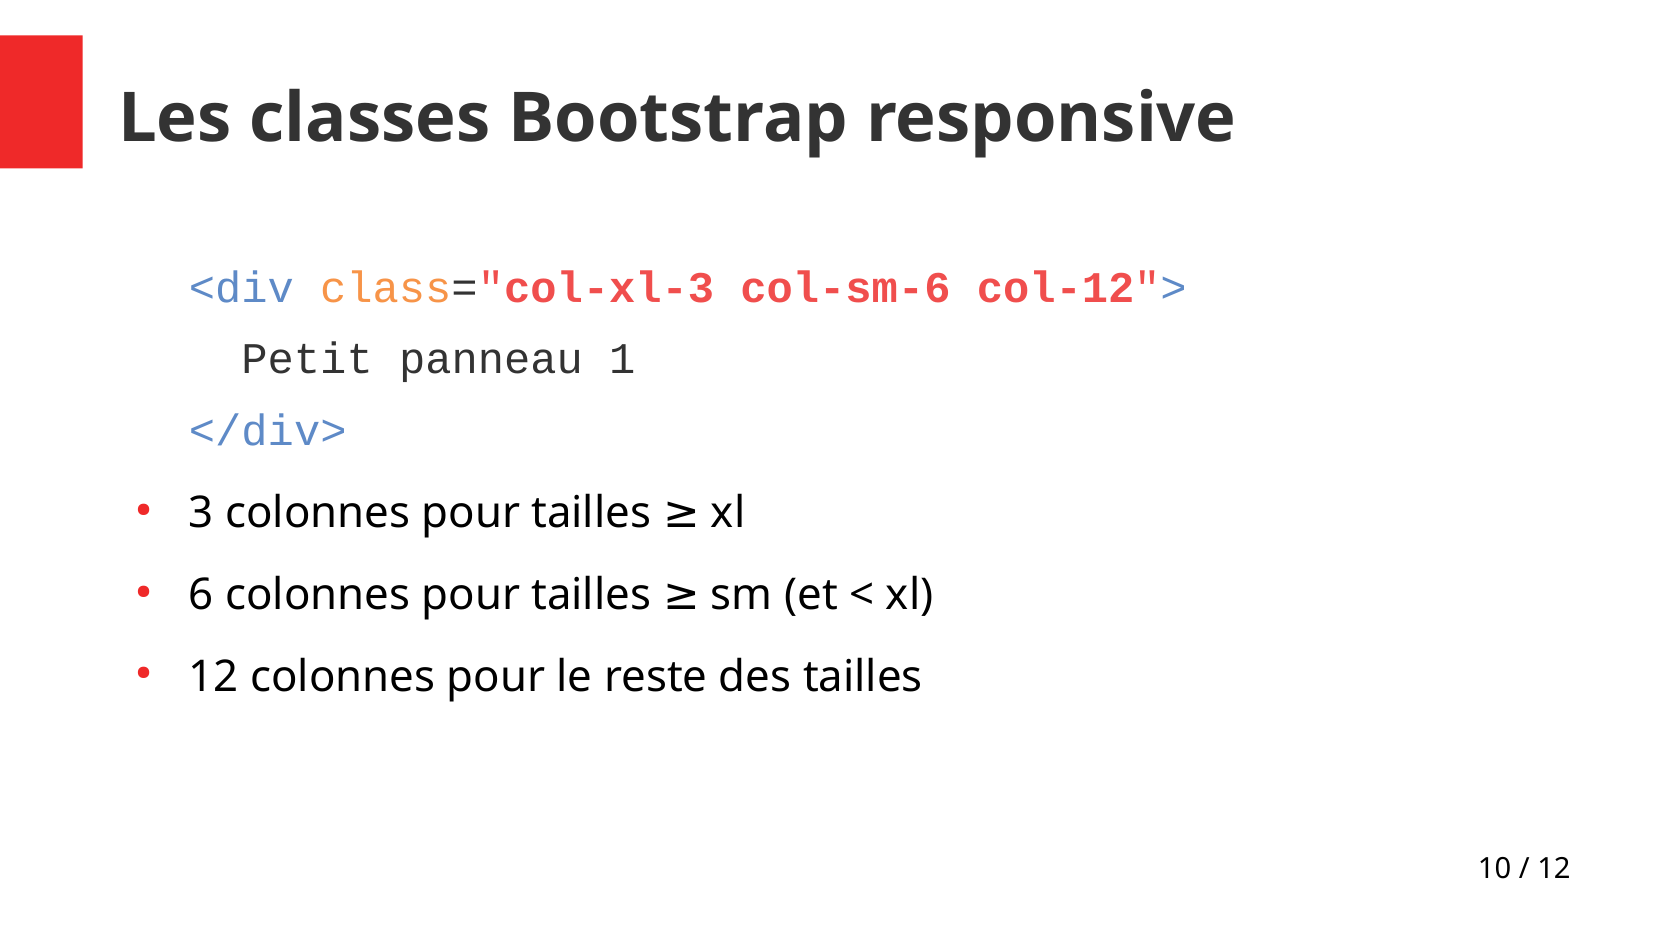

# Les classes Bootstrap responsive
<div class="col-xl-3 col-sm-6 col-12">
 Petit panneau 1
</div>
3 colonnes pour tailles ≥ xl
6 colonnes pour tailles ≥ sm (et < xl)
12 colonnes pour le reste des tailles
10